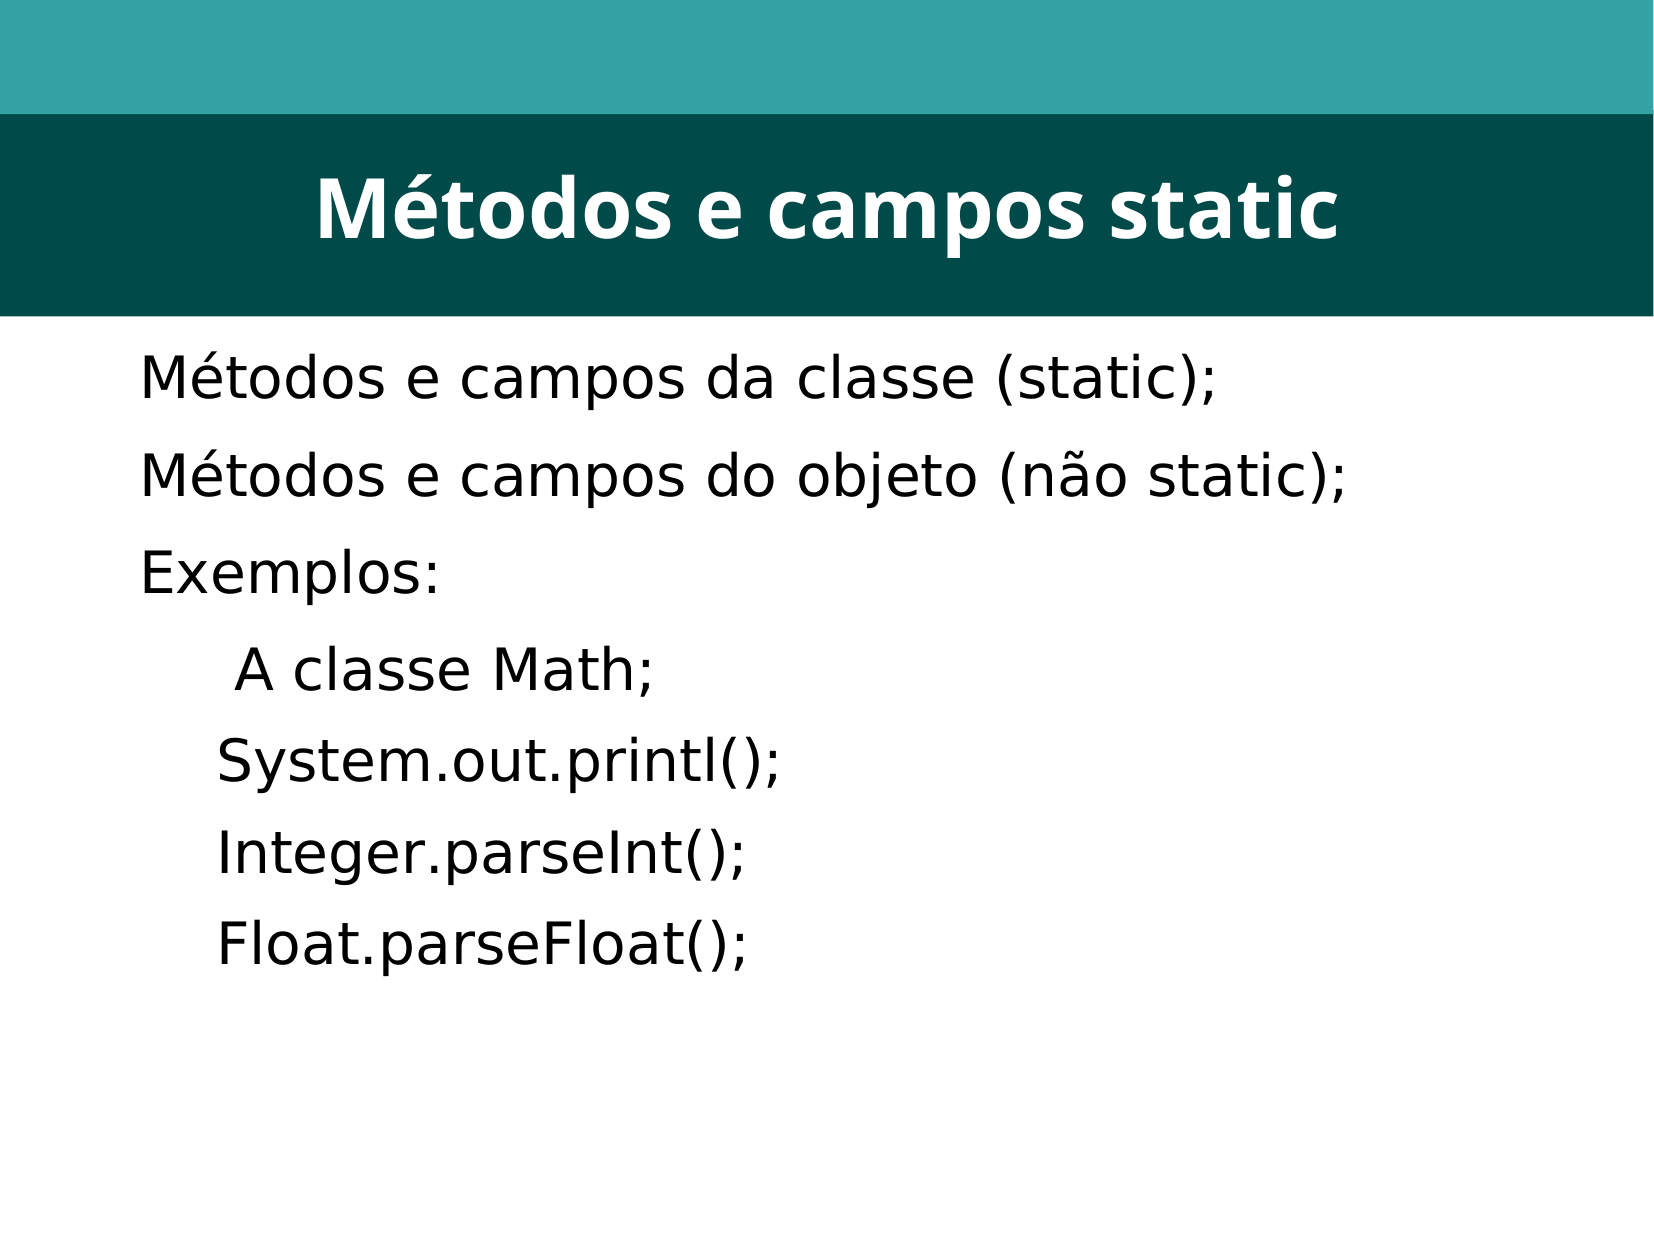

Métodos e campos static
# Métodos e campos da classe (static);
Métodos e campos do objeto (não static);
Exemplos:
 A classe Math;
System.out.printl();
Integer.parseInt();
Float.parseFloat();